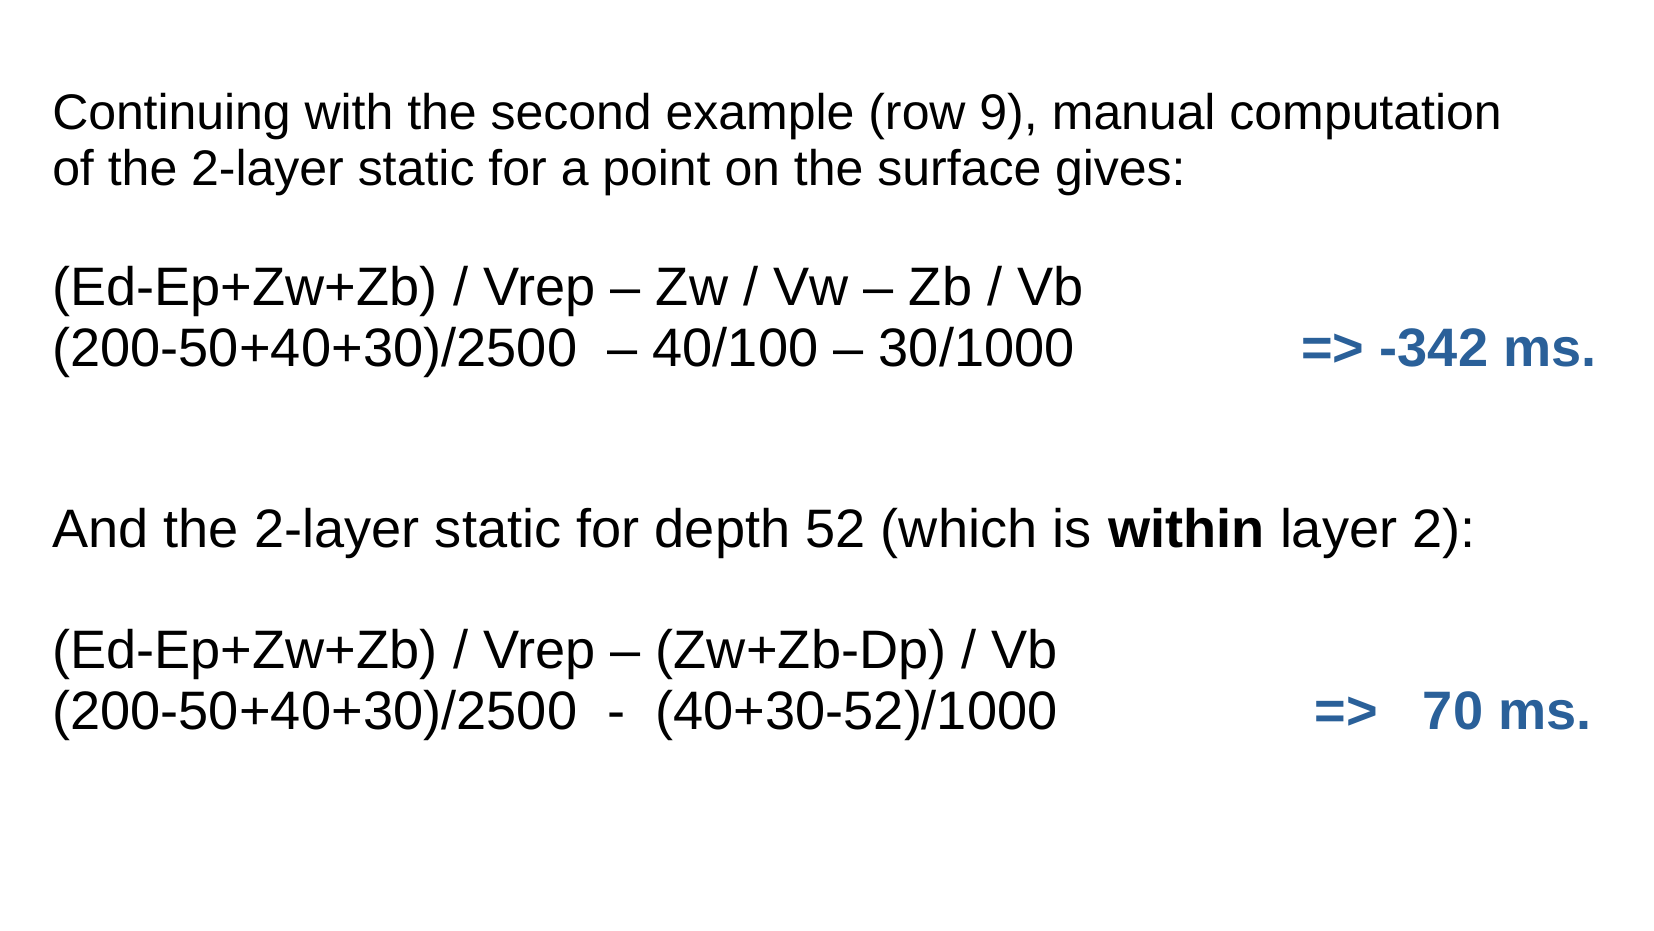

Continuing with the second example (row 9), manual computation of the 2-layer static for a point on the surface gives:
(Ed-Ep+Zw+Zb) / Vrep – Zw / Vw – Zb / Vb
(200-50+40+30)/2500 – 40/100 – 30/1000 => -342 ms.
And the 2-layer static for depth 52 (which is within layer 2):
(Ed-Ep+Zw+Zb) / Vrep – (Zw+Zb-Dp) / Vb
(200-50+40+30)/2500 - (40+30-52)/1000 => 70 ms.